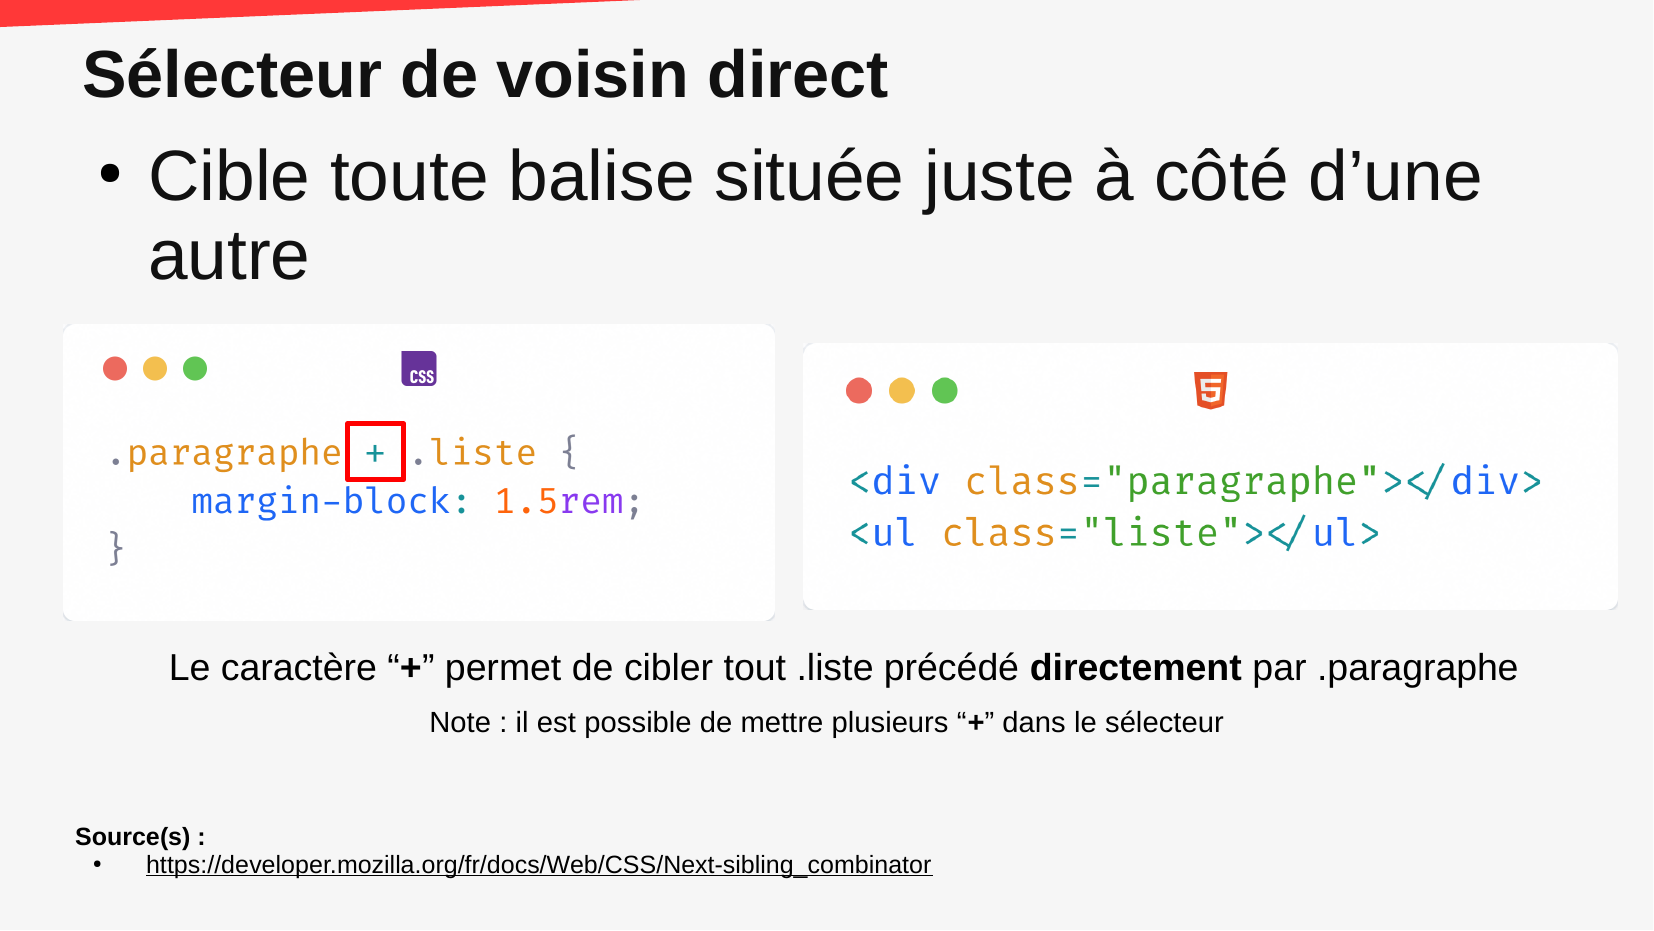

# Sélecteur de voisin direct
Cible toute balise située juste à côté d’une autre
Le caractère “+” permet de cibler tout .liste précédé directement par .paragraphe
Note : il est possible de mettre plusieurs “+” dans le sélecteur
Source(s) :
https://developer.mozilla.org/fr/docs/Web/CSS/Next-sibling_combinator